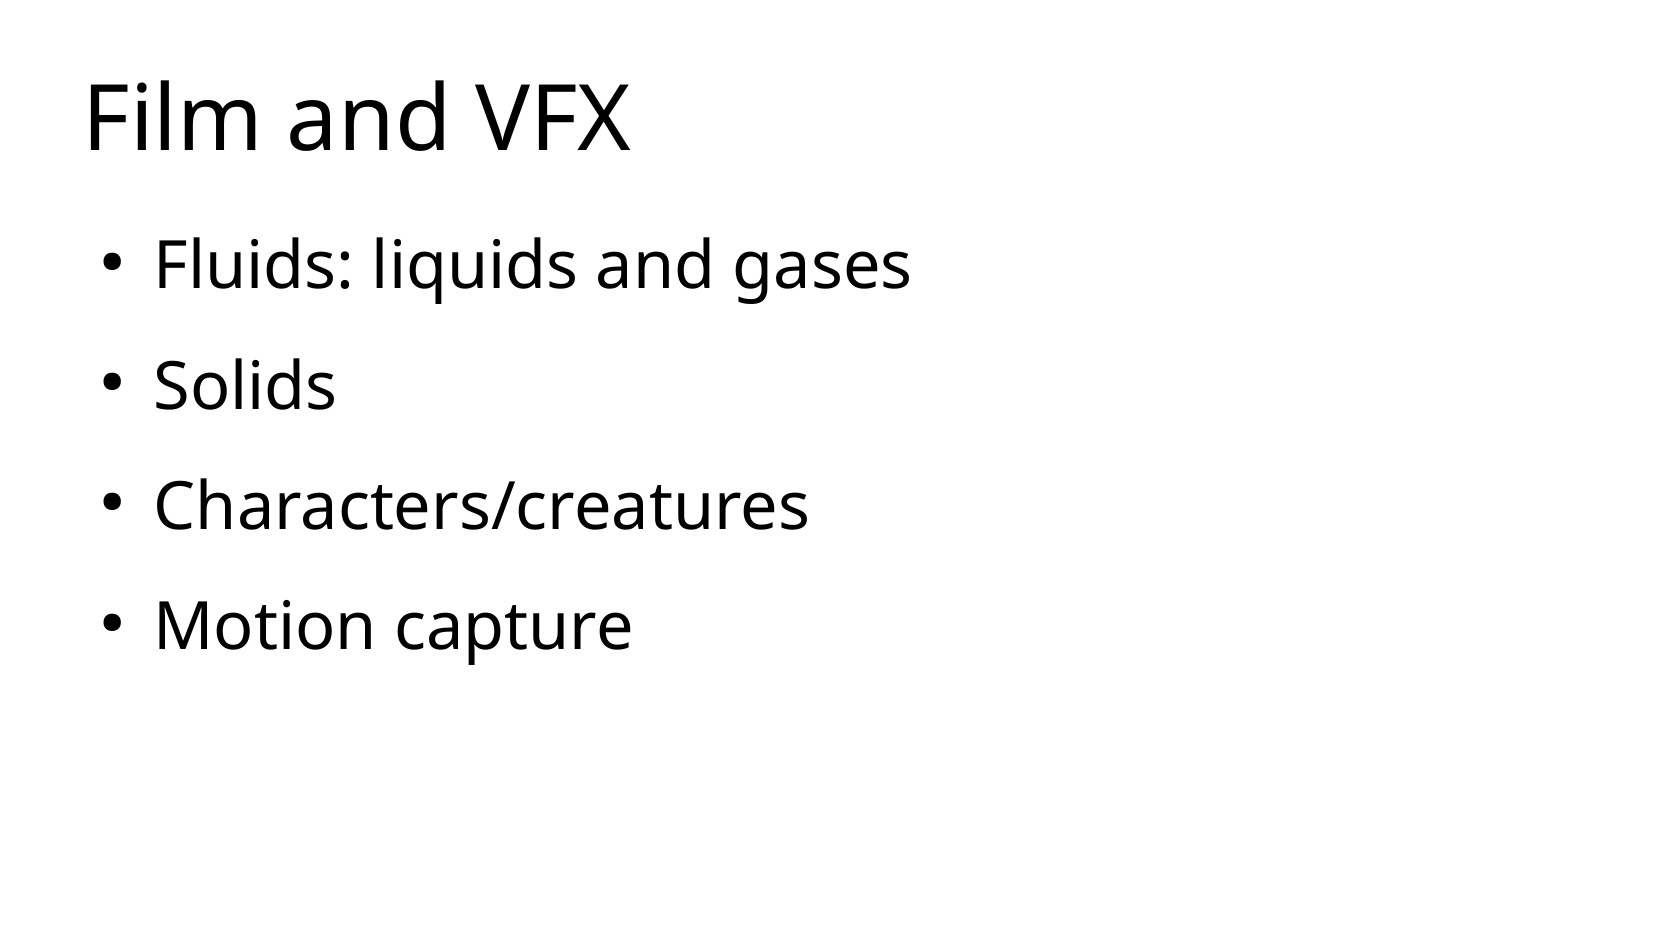

# Film and VFX
Fluids: liquids and gases
Solids
Characters/creatures
Motion capture